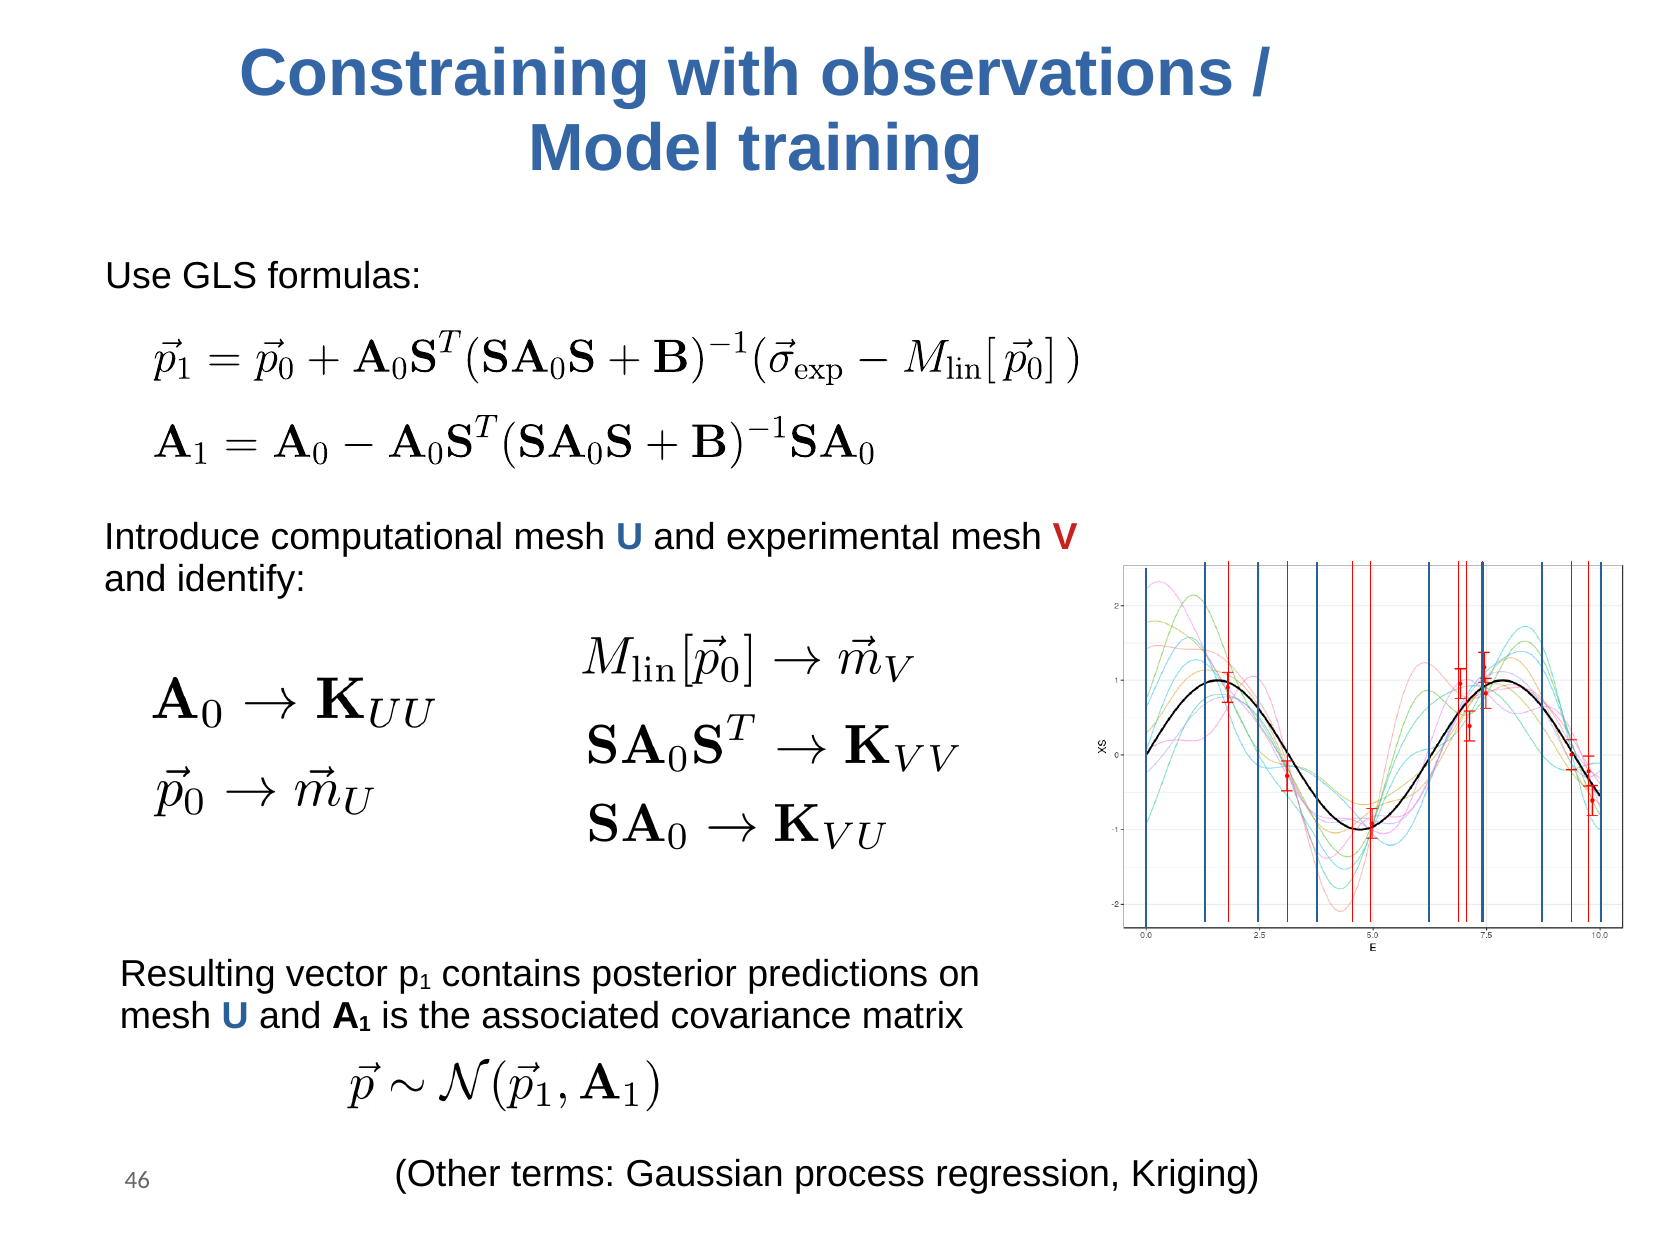

# Constraining with observations / Model training
Use GLS formulas:
Introduce computational mesh U and experimental mesh V
and identify:
Resulting vector p1 contains posterior predictions on mesh U and A1 is the associated covariance matrix
(Other terms: Gaussian process regression, Kriging)
46